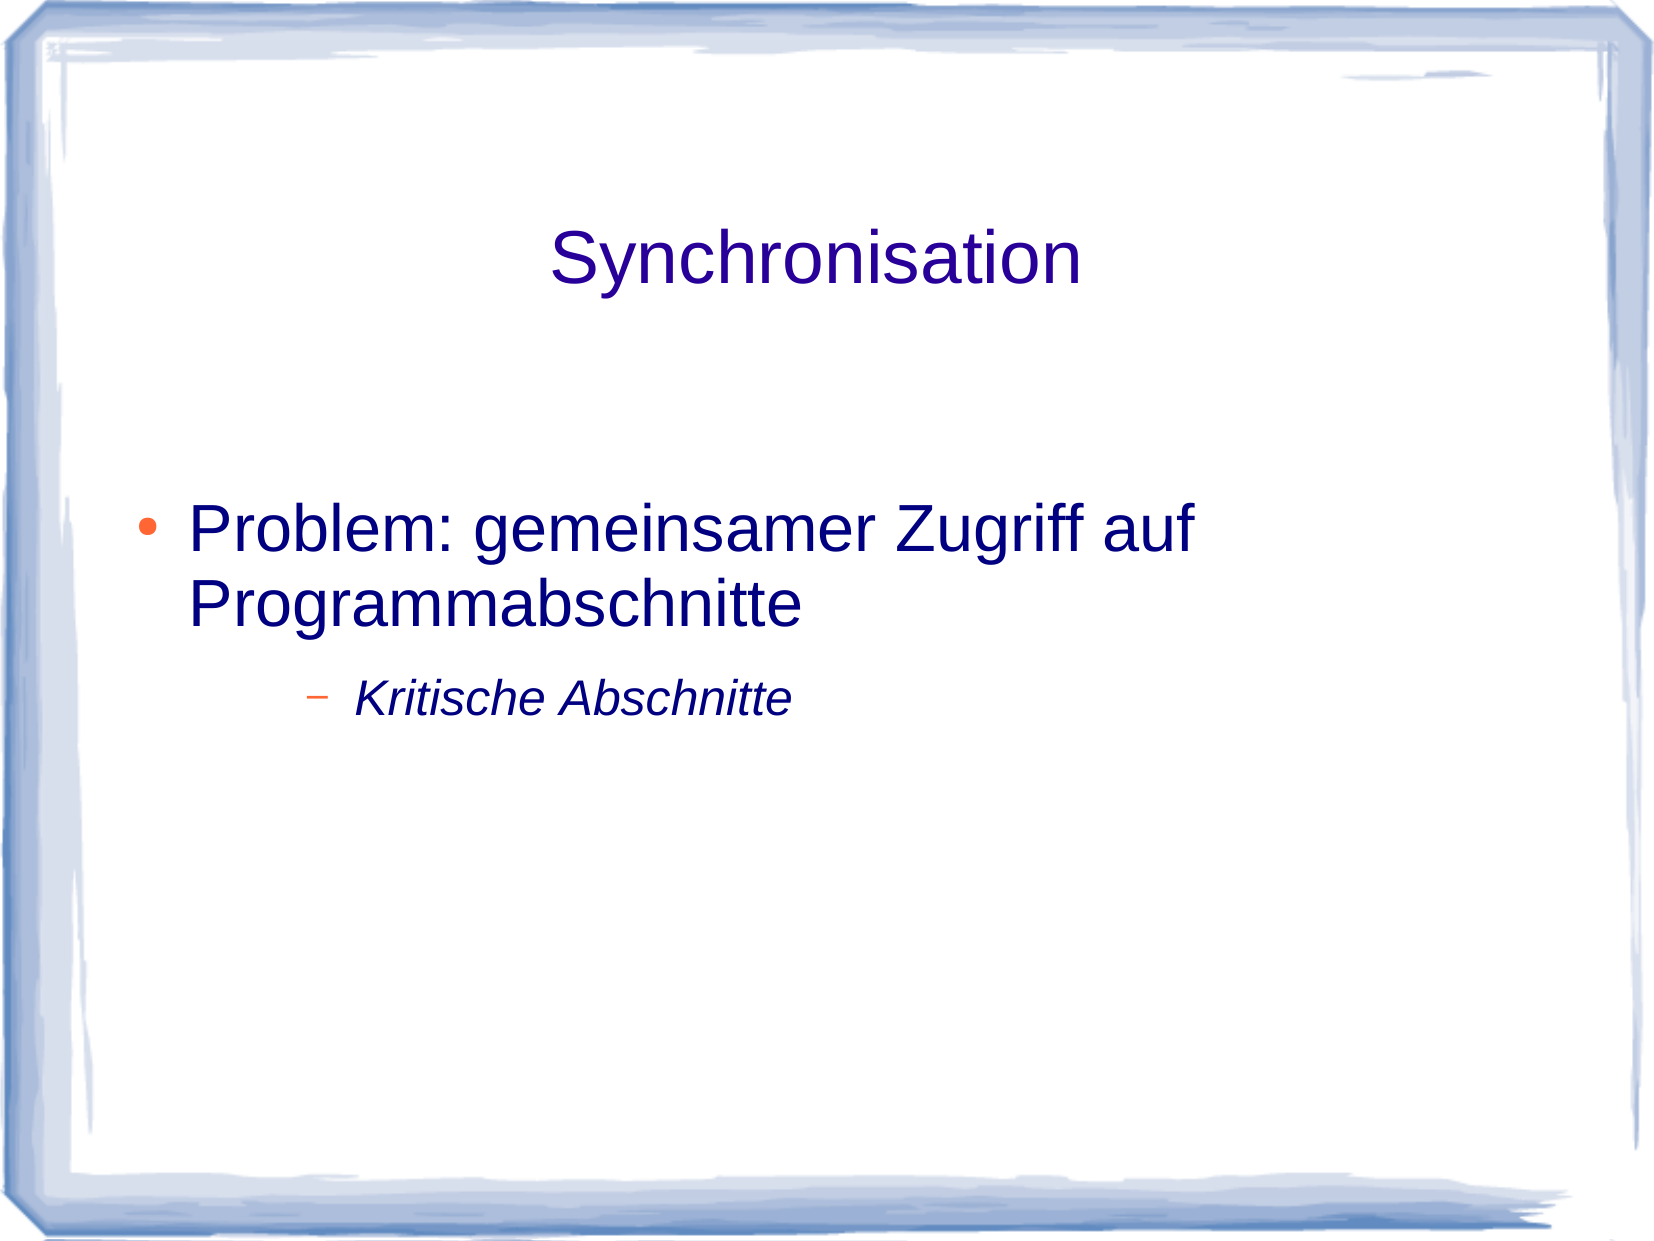

# Synchronisation
Problem: gemeinsamer Zugriff auf Programmabschnitte
Kritische Abschnitte